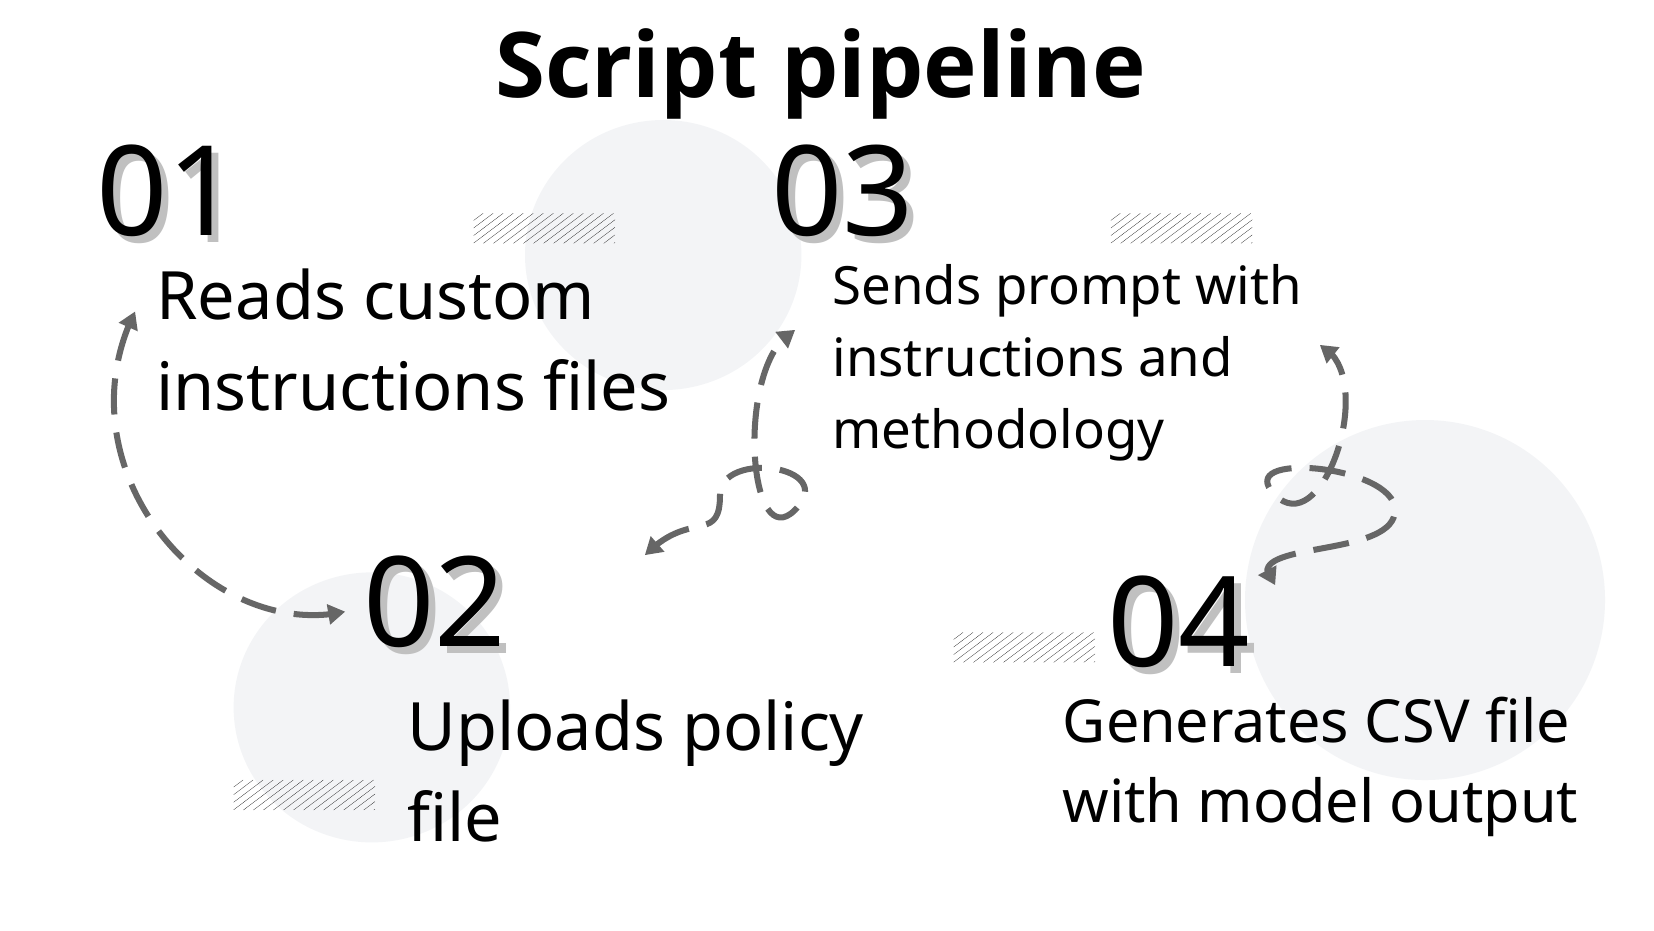

# Script pipeline
01
03
Reads custom instructions files
Sends prompt with instructions and methodology
02
04
Uploads policy file
Generates CSV file with model output